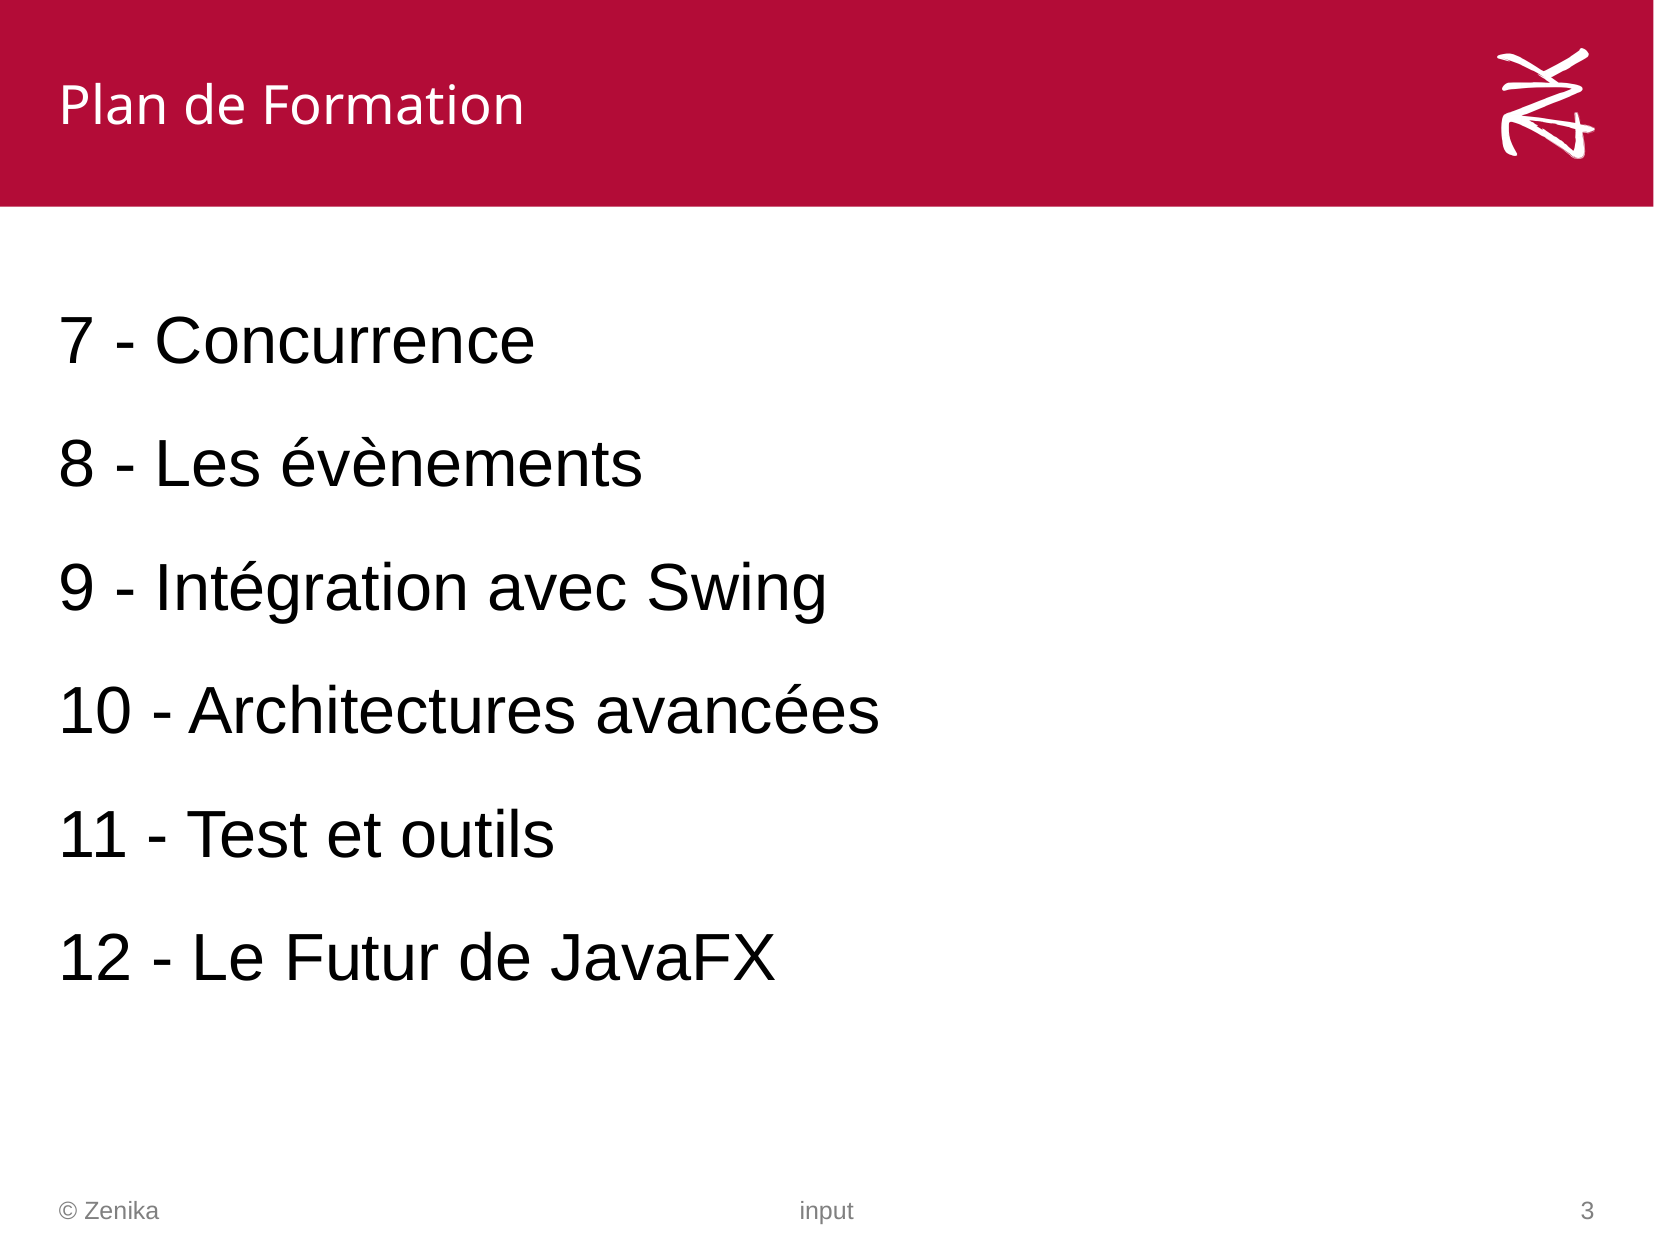

# Plan de Formation
7 - Concurrence
8 - Les évènements
9 - Intégration avec Swing
10 - Architectures avancées
11 - Test et outils
12 - Le Futur de JavaFX